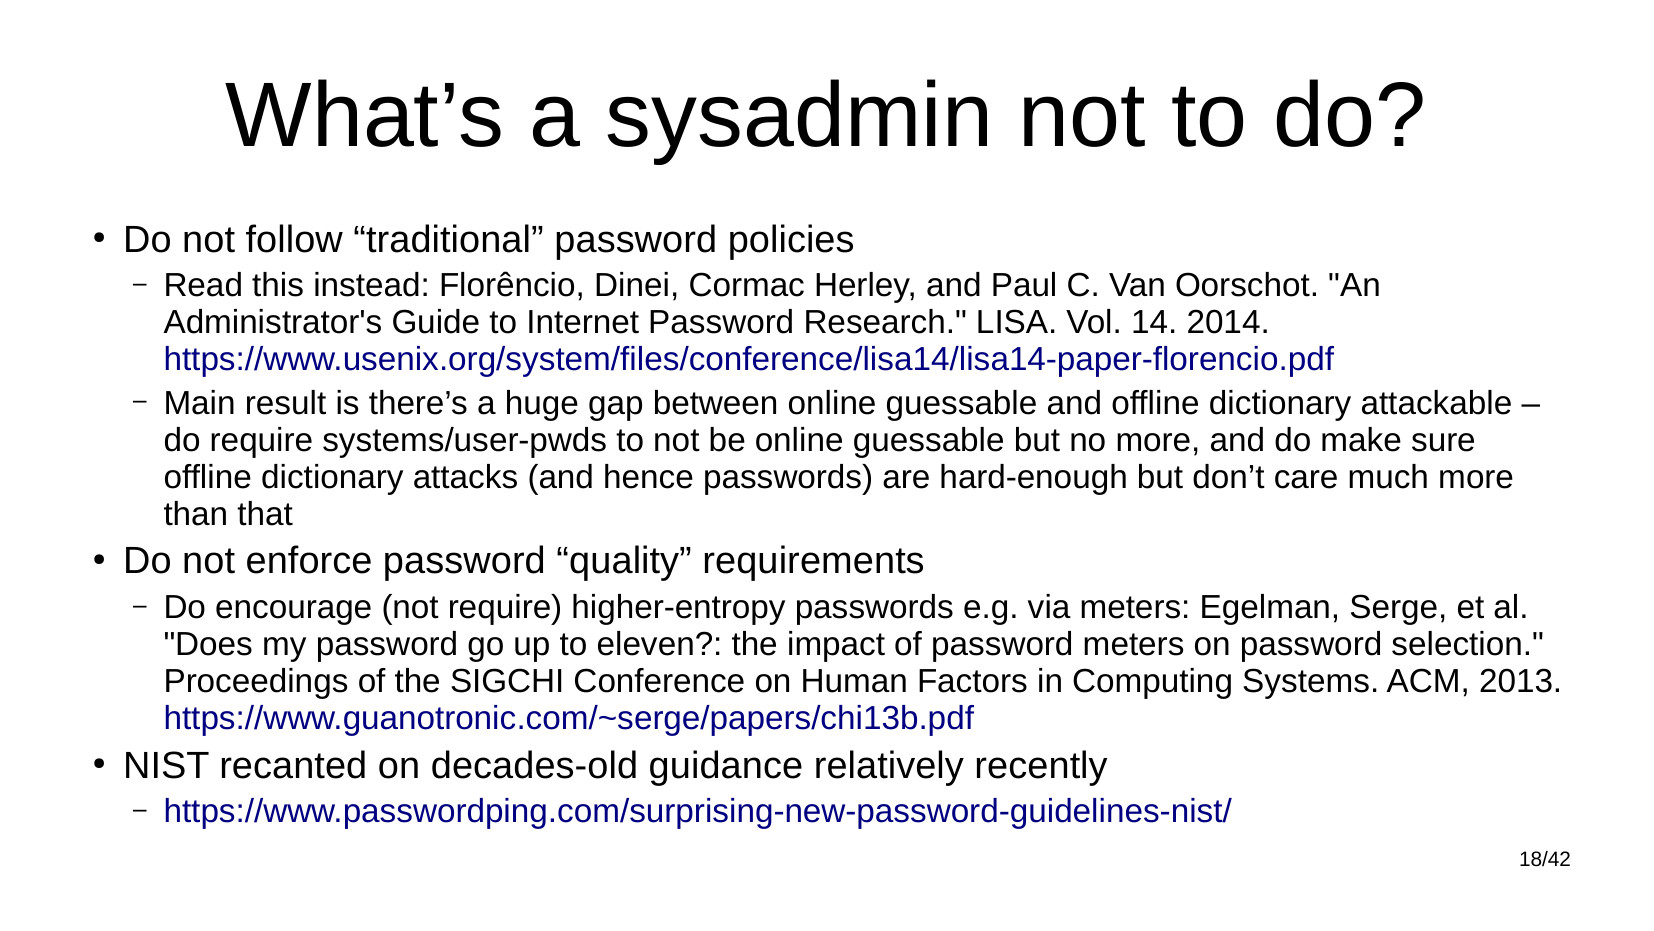

# What’s a sysadmin not to do?
Do not follow “traditional” password policies
Read this instead: Florêncio, Dinei, Cormac Herley, and Paul C. Van Oorschot. "An Administrator's Guide to Internet Password Research." LISA. Vol. 14. 2014.
https://www.usenix.org/system/files/conference/lisa14/lisa14-paper-florencio.pdf
Main result is there’s a huge gap between online guessable and offline dictionary attackable – do require systems/user-pwds to not be online guessable but no more, and do make sure offline dictionary attacks (and hence passwords) are hard-enough but don’t care much more than that
Do not enforce password “quality” requirements
Do encourage (not require) higher-entropy passwords e.g. via meters: Egelman, Serge, et al. "Does my password go up to eleven?: the impact of password meters on password selection." Proceedings of the SIGCHI Conference on Human Factors in Computing Systems. ACM, 2013.
https://www.guanotronic.com/~serge/papers/chi13b.pdf
NIST recanted on decades-old guidance relatively recently
https://www.passwordping.com/surprising-new-password-guidelines-nist/
18